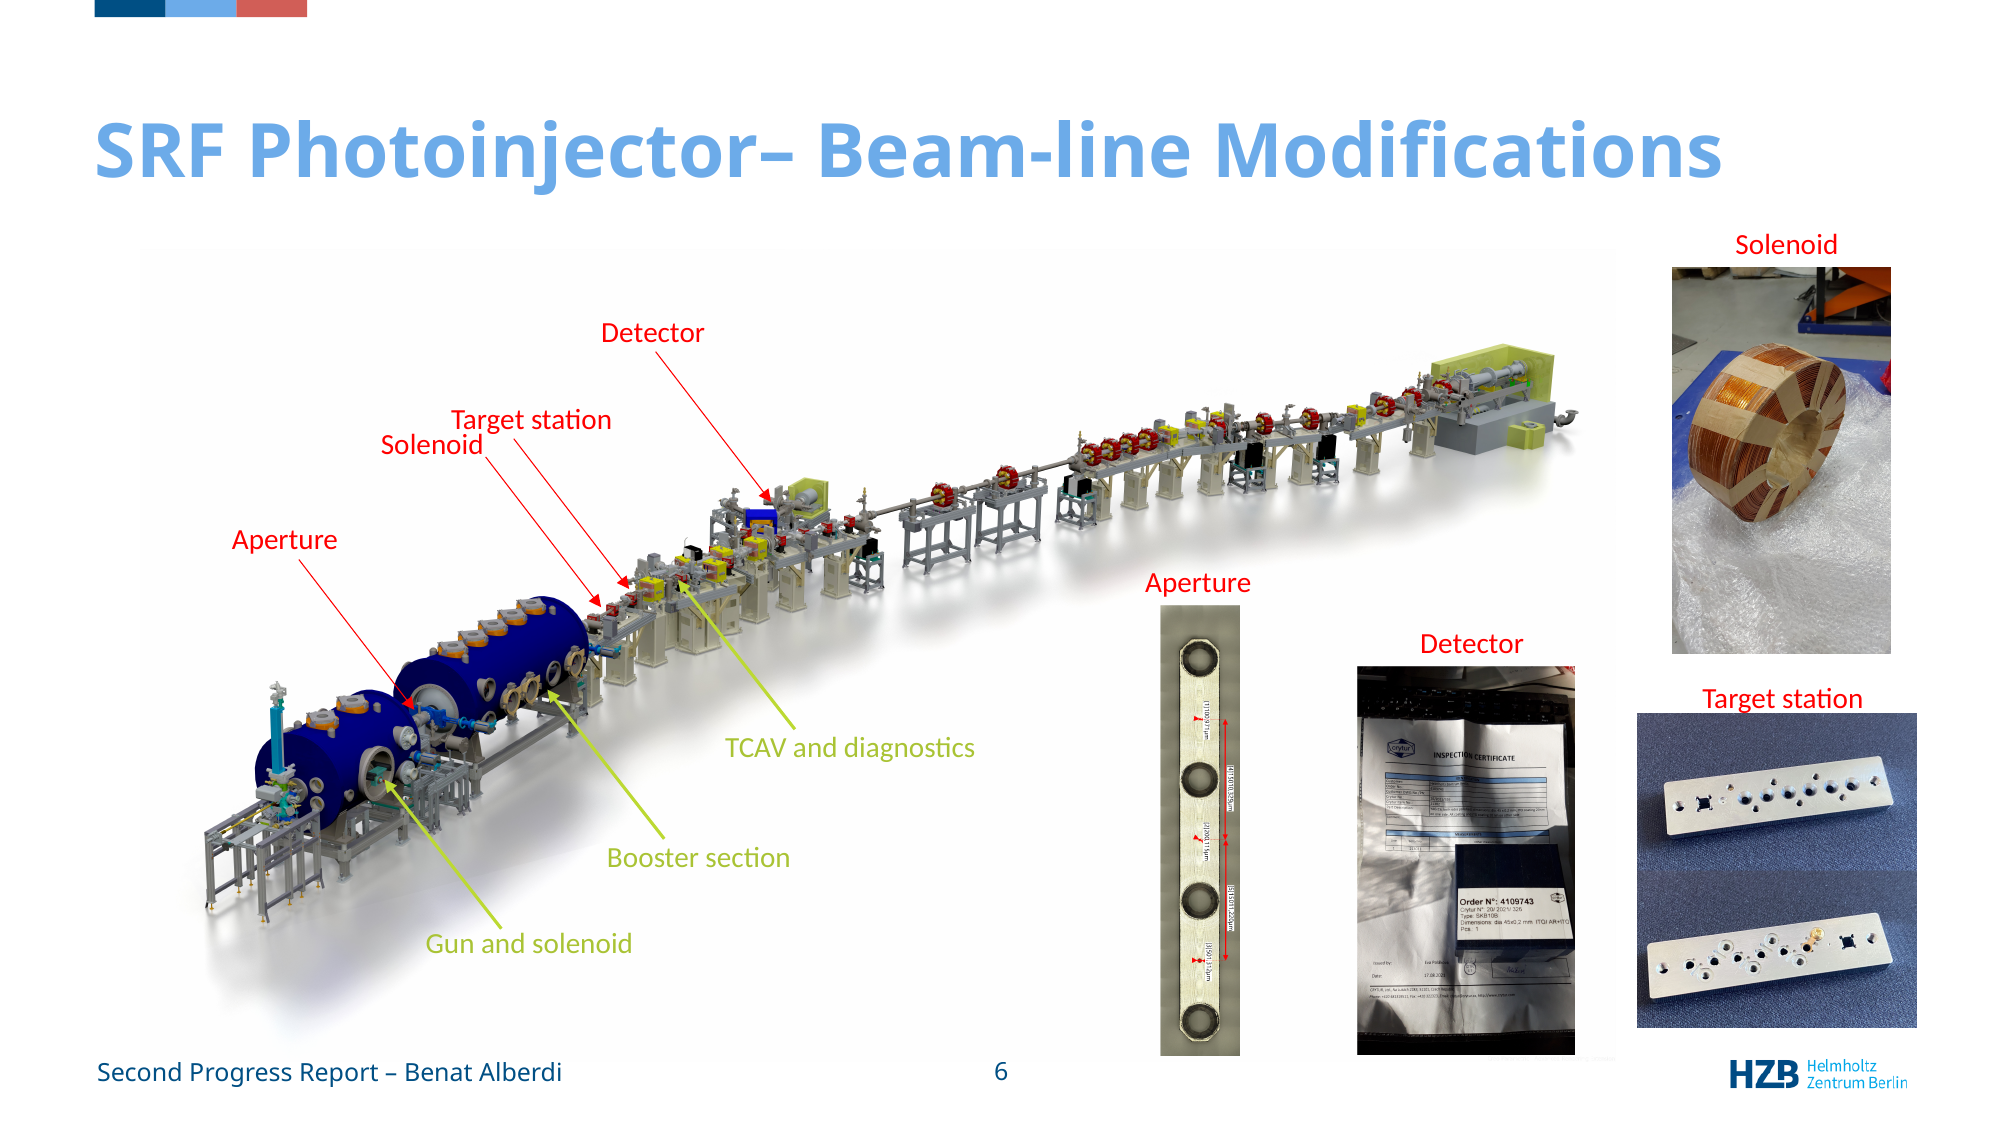

SRF Photoinjector– Beam-line Modifications
Solenoid
Detector
Target station
Solenoid
Aperture
Aperture
Detector
Target station
TCAV and diagnostics
Booster section
Gun and solenoid
Second Progress Report – Benat Alberdi